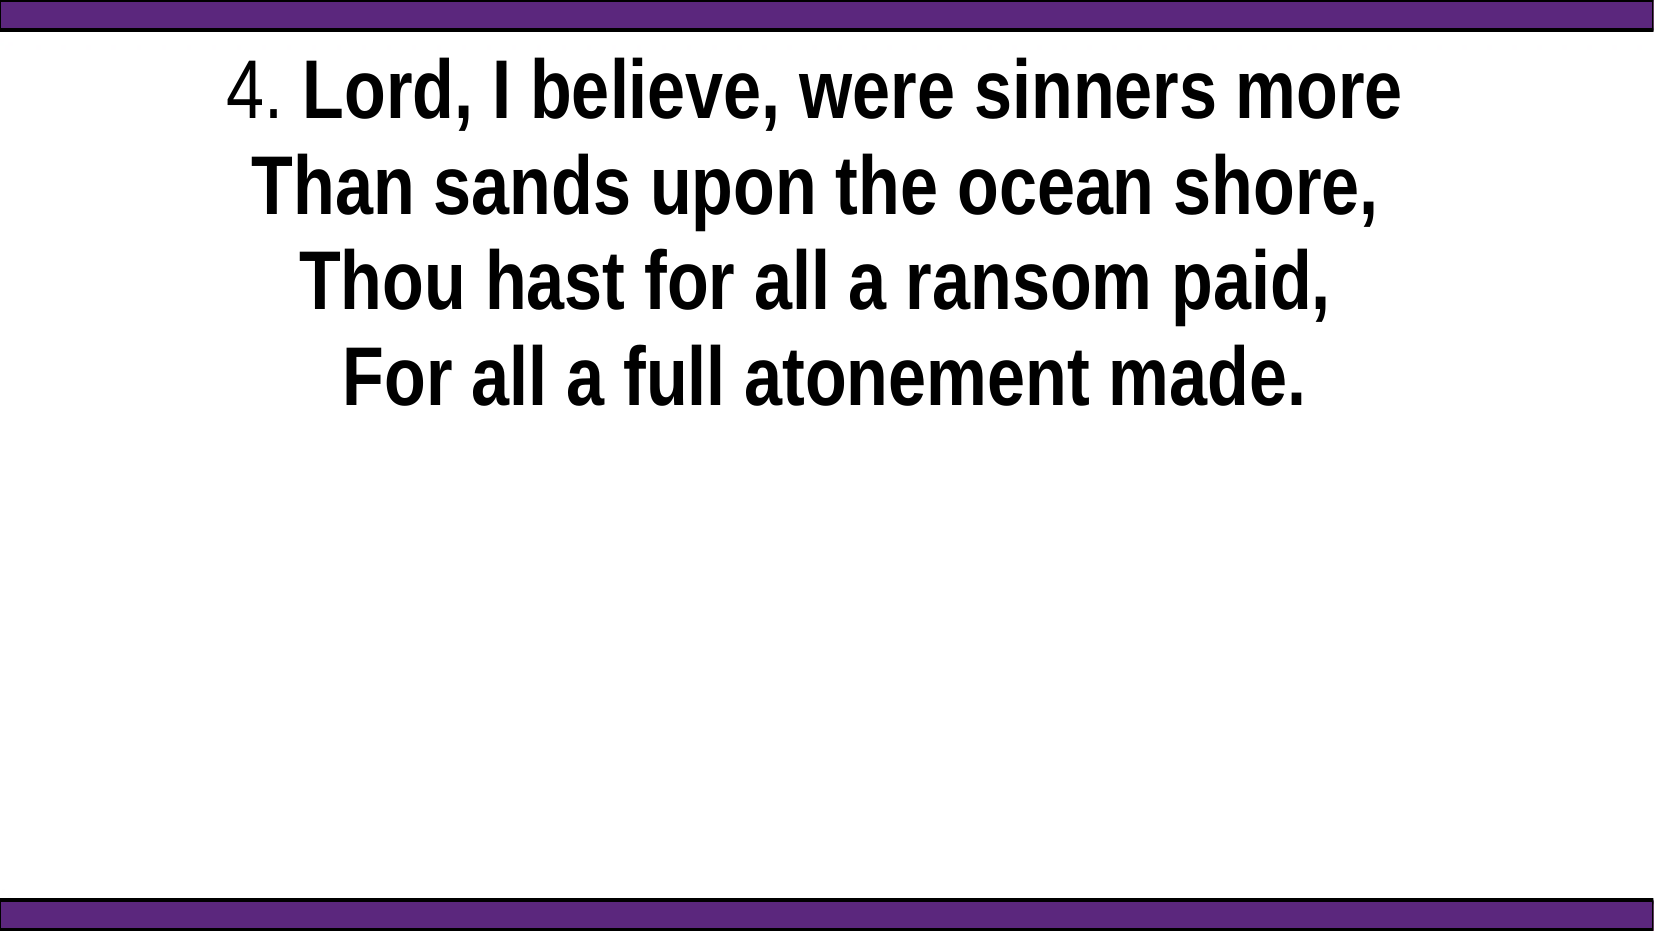

4. Lord, I believe, were sinners more
Than sands upon the ocean shore,
Thou hast for all a ransom paid,
For all a full atonement made.